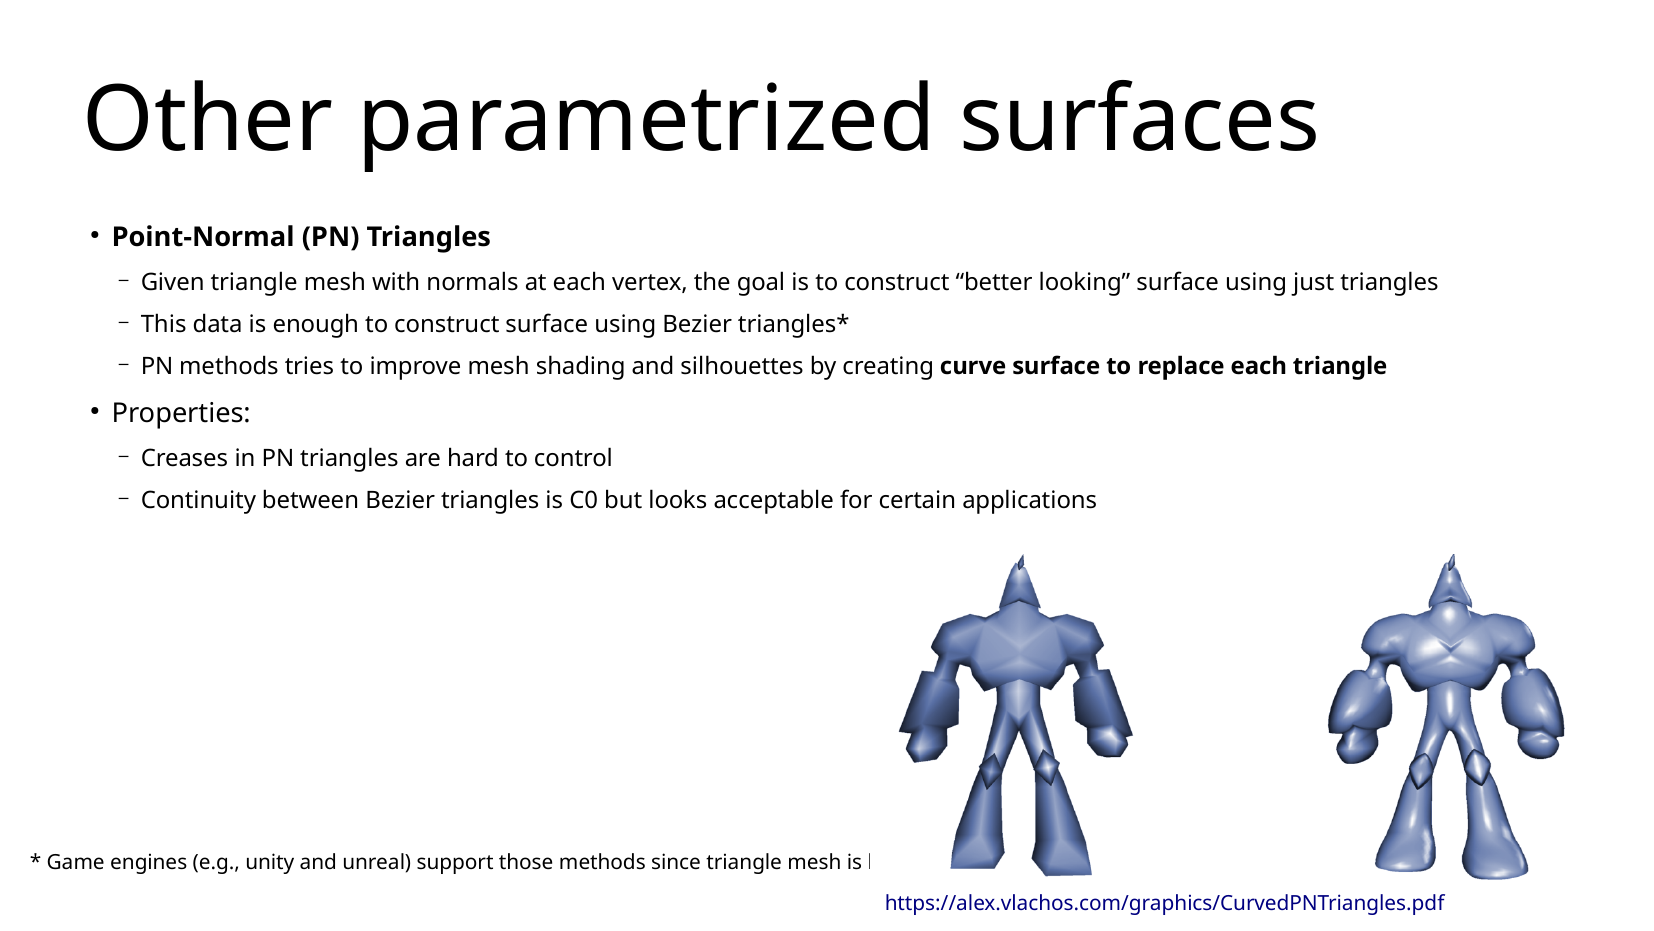

# Other parametrized surfaces
Point-Normal (PN) Triangles
Given triangle mesh with normals at each vertex, the goal is to construct “better looking” surface using just triangles
This data is enough to construct surface using Bezier triangles*
PN methods tries to improve mesh shading and silhouettes by creating curve surface to replace each triangle
Properties:
Creases in PN triangles are hard to control
Continuity between Bezier triangles is C0 but looks acceptable for certain applications
* Game engines (e.g., unity and unreal) support those methods since triangle mesh is basic building primitive.
https://alex.vlachos.com/graphics/CurvedPNTriangles.pdf